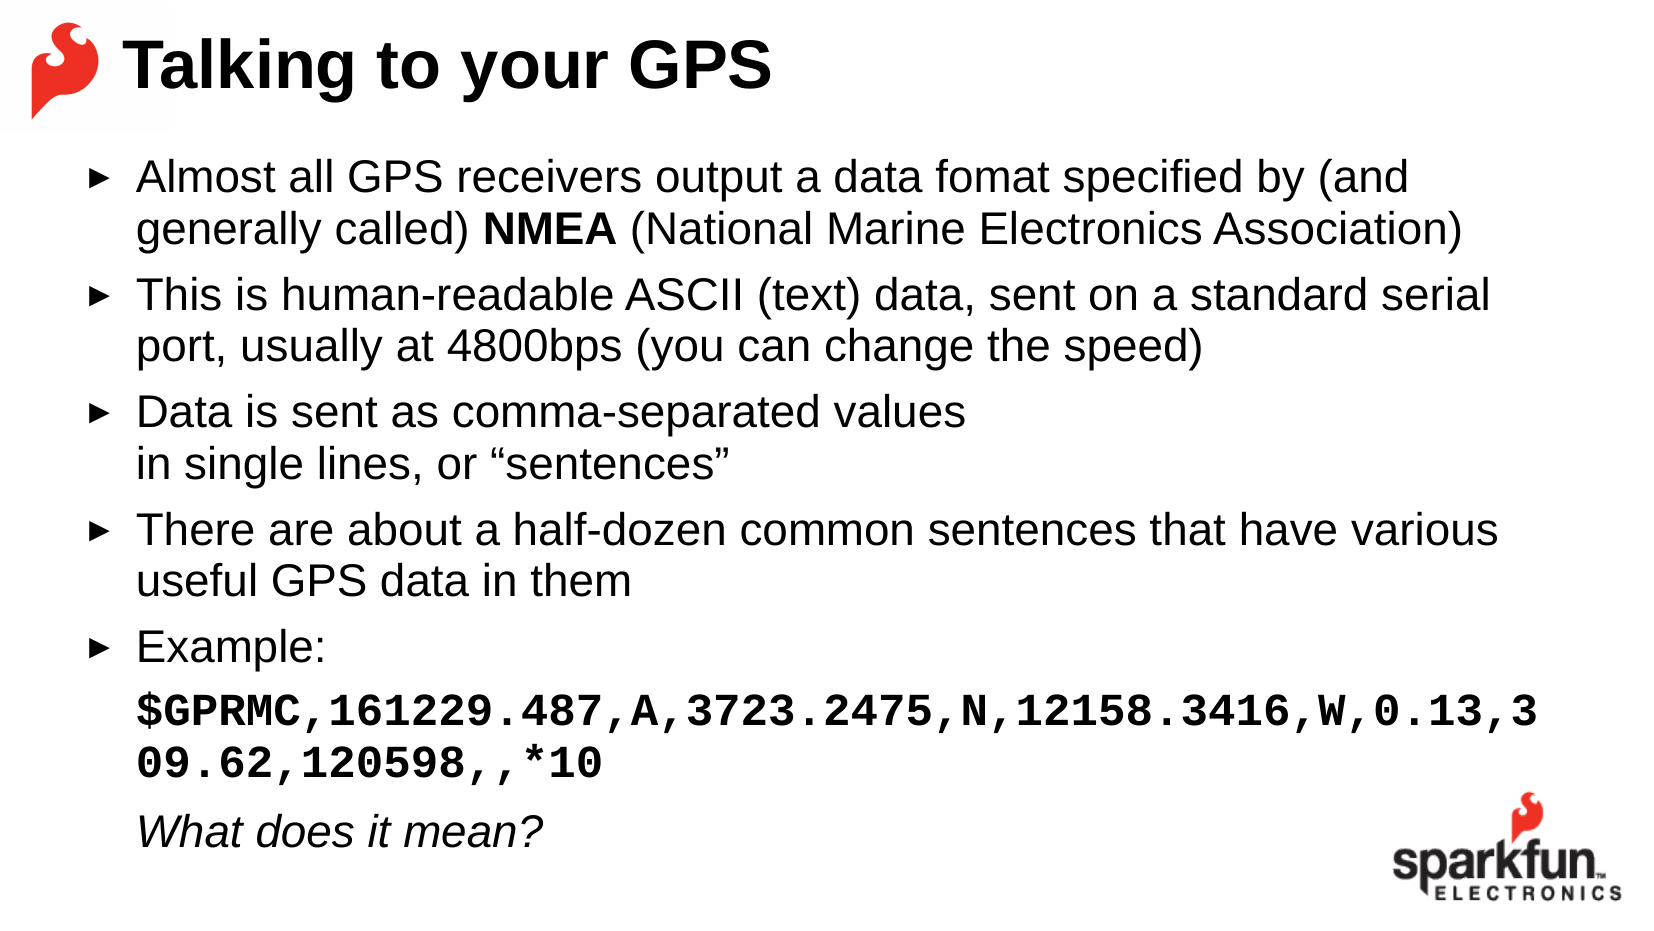

# Talking to your GPS
Almost all GPS receivers output a data fomat specified by (and generally called) NMEA (National Marine Electronics Association)
This is human-readable ASCII (text) data, sent on a standard serial port, usually at 4800bps (you can change the speed)
Data is sent as comma-separated values
in single lines, or “sentences”
There are about a half-dozen common sentences that have various useful GPS data in them
Example:
$GPRMC,161229.487,A,3723.2475,N,12158.3416,W,0.13,309.62,120598,,*10
What does it mean?